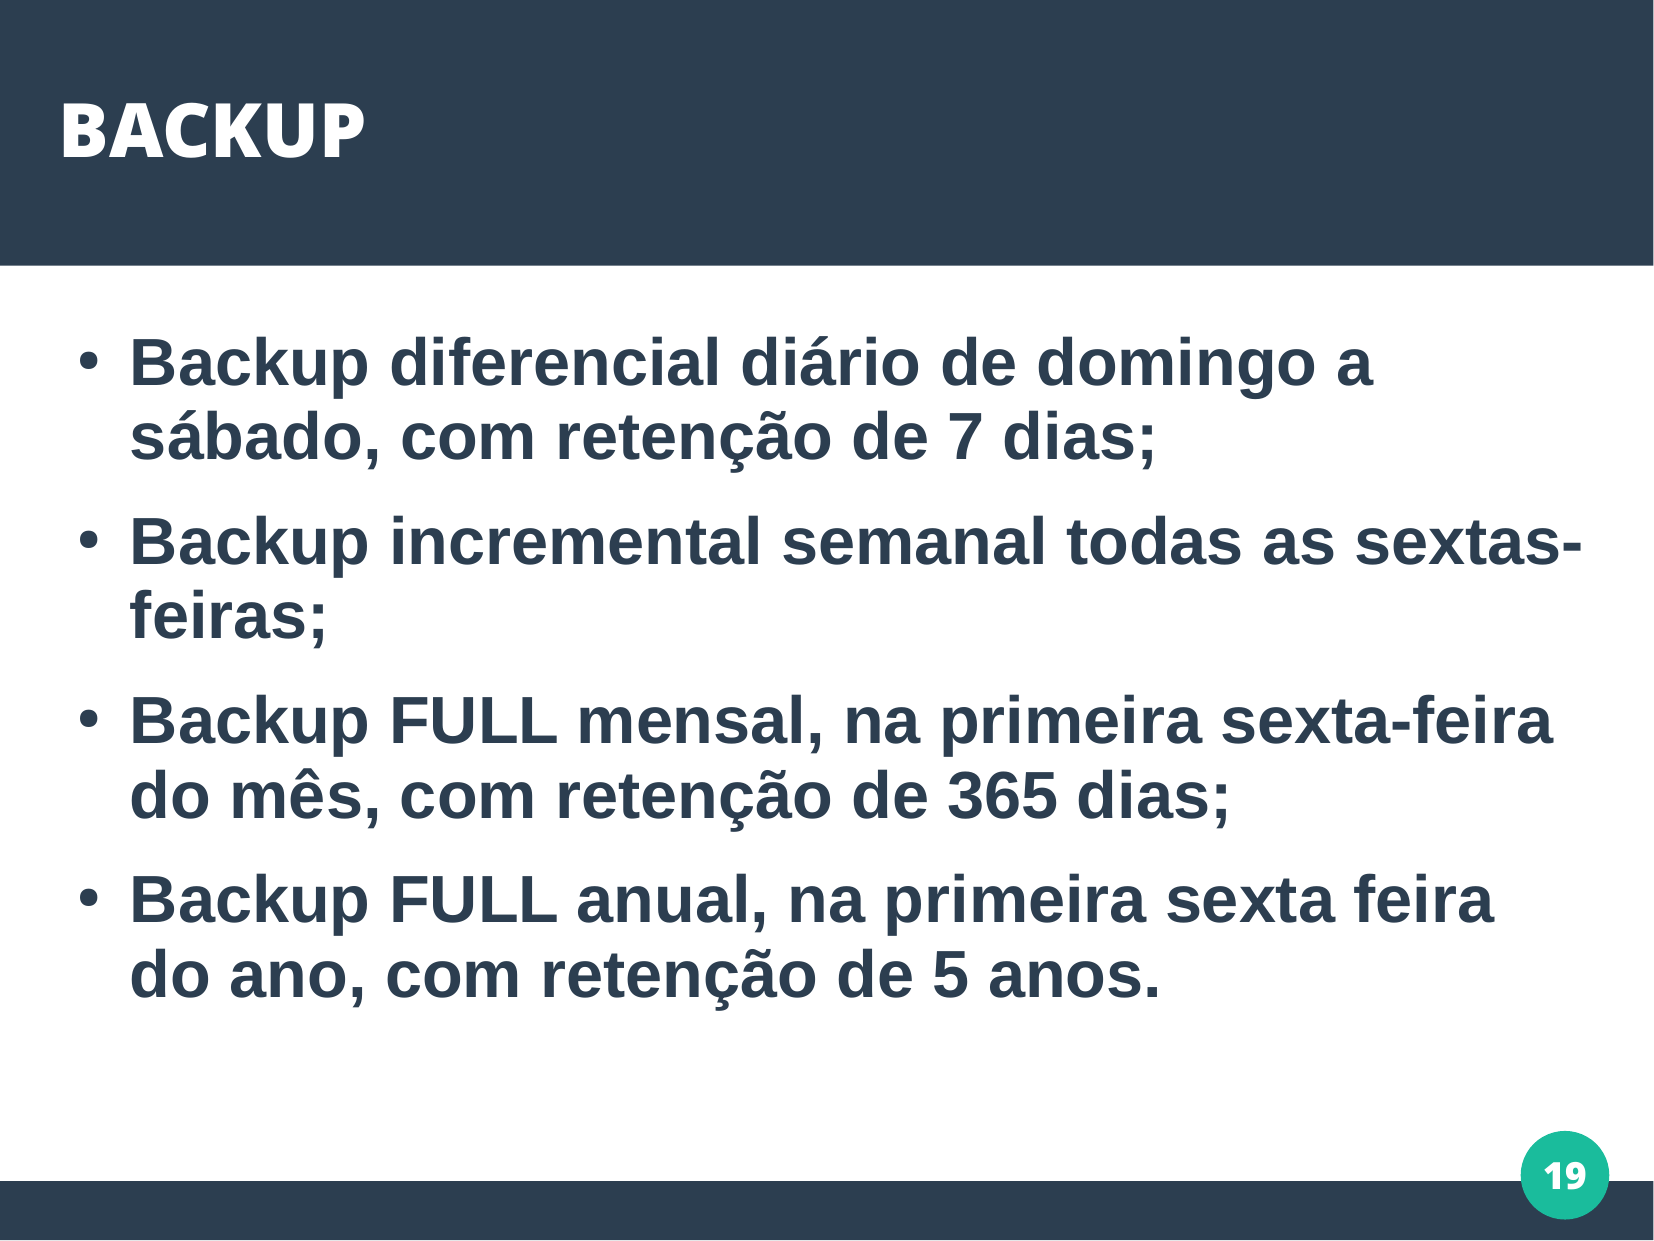

# BACKUP
Backup diferencial diário de domingo a sábado, com retenção de 7 dias;
Backup incremental semanal todas as sextas-feiras;
Backup FULL mensal, na primeira sexta-feira do mês, com retenção de 365 dias;
Backup FULL anual, na primeira sexta feira do ano, com retenção de 5 anos.
19